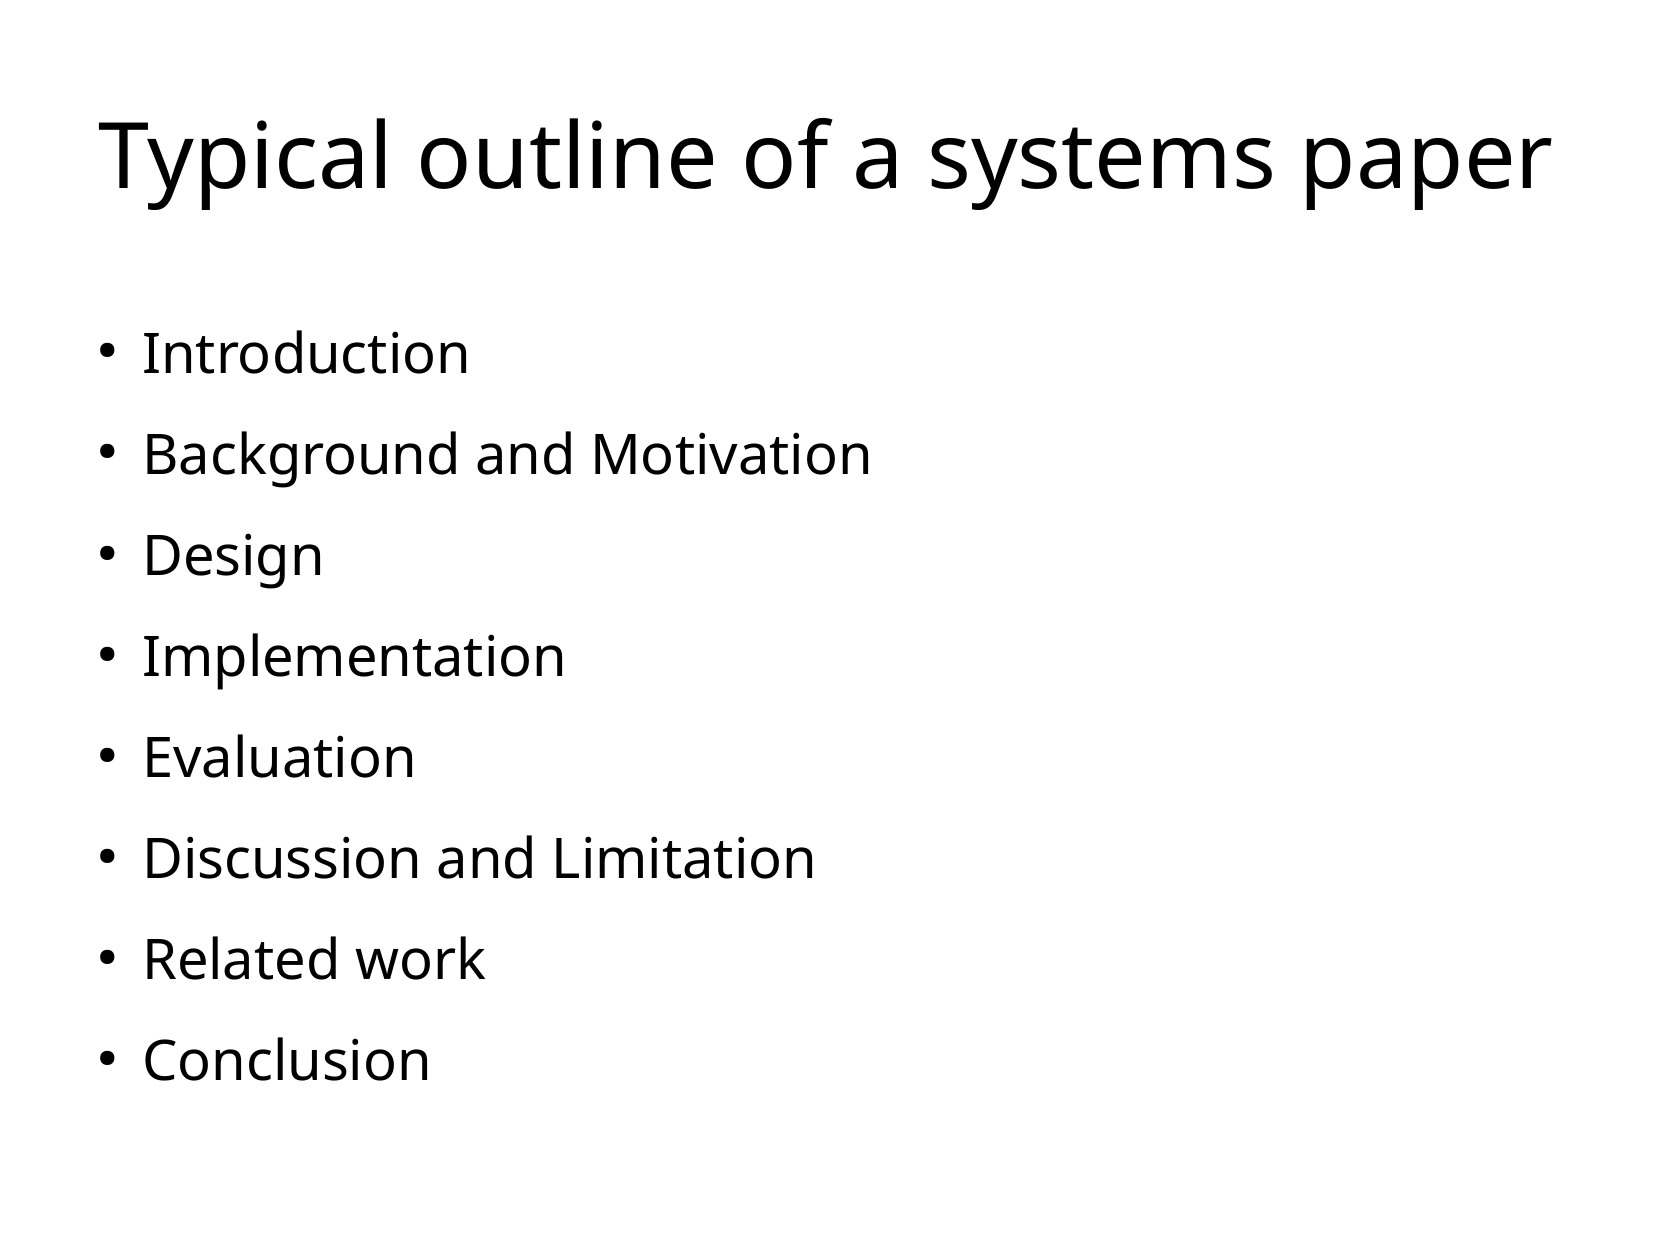

# Typical outline of a systems paper
Introduction
Background and Motivation
Design
Implementation
Evaluation
Discussion and Limitation
Related work
Conclusion